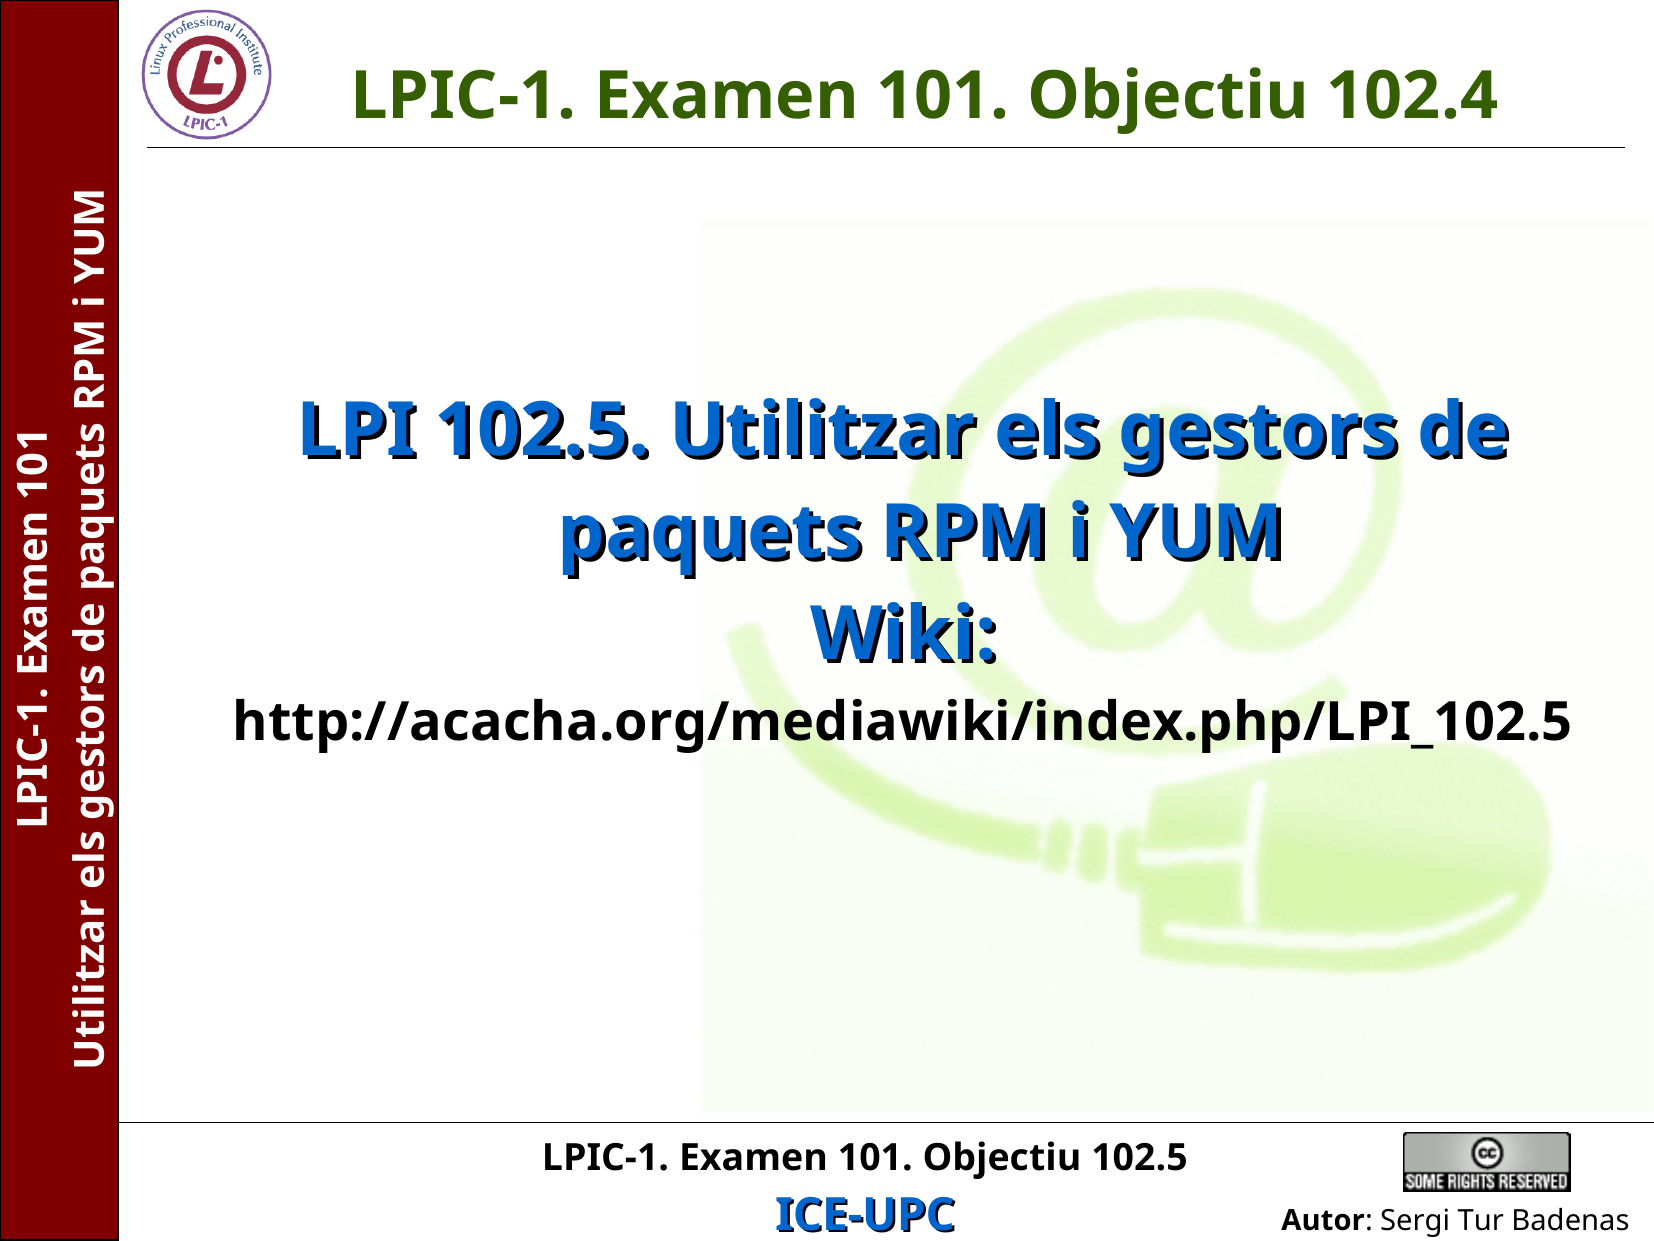

LPIC-1. Examen 101. Objectiu 102.4
# LPI 102.5. Utilitzar els gestors de paquets RPM i YUM
Wiki:
http://acacha.org/mediawiki/index.php/LPI_102.5